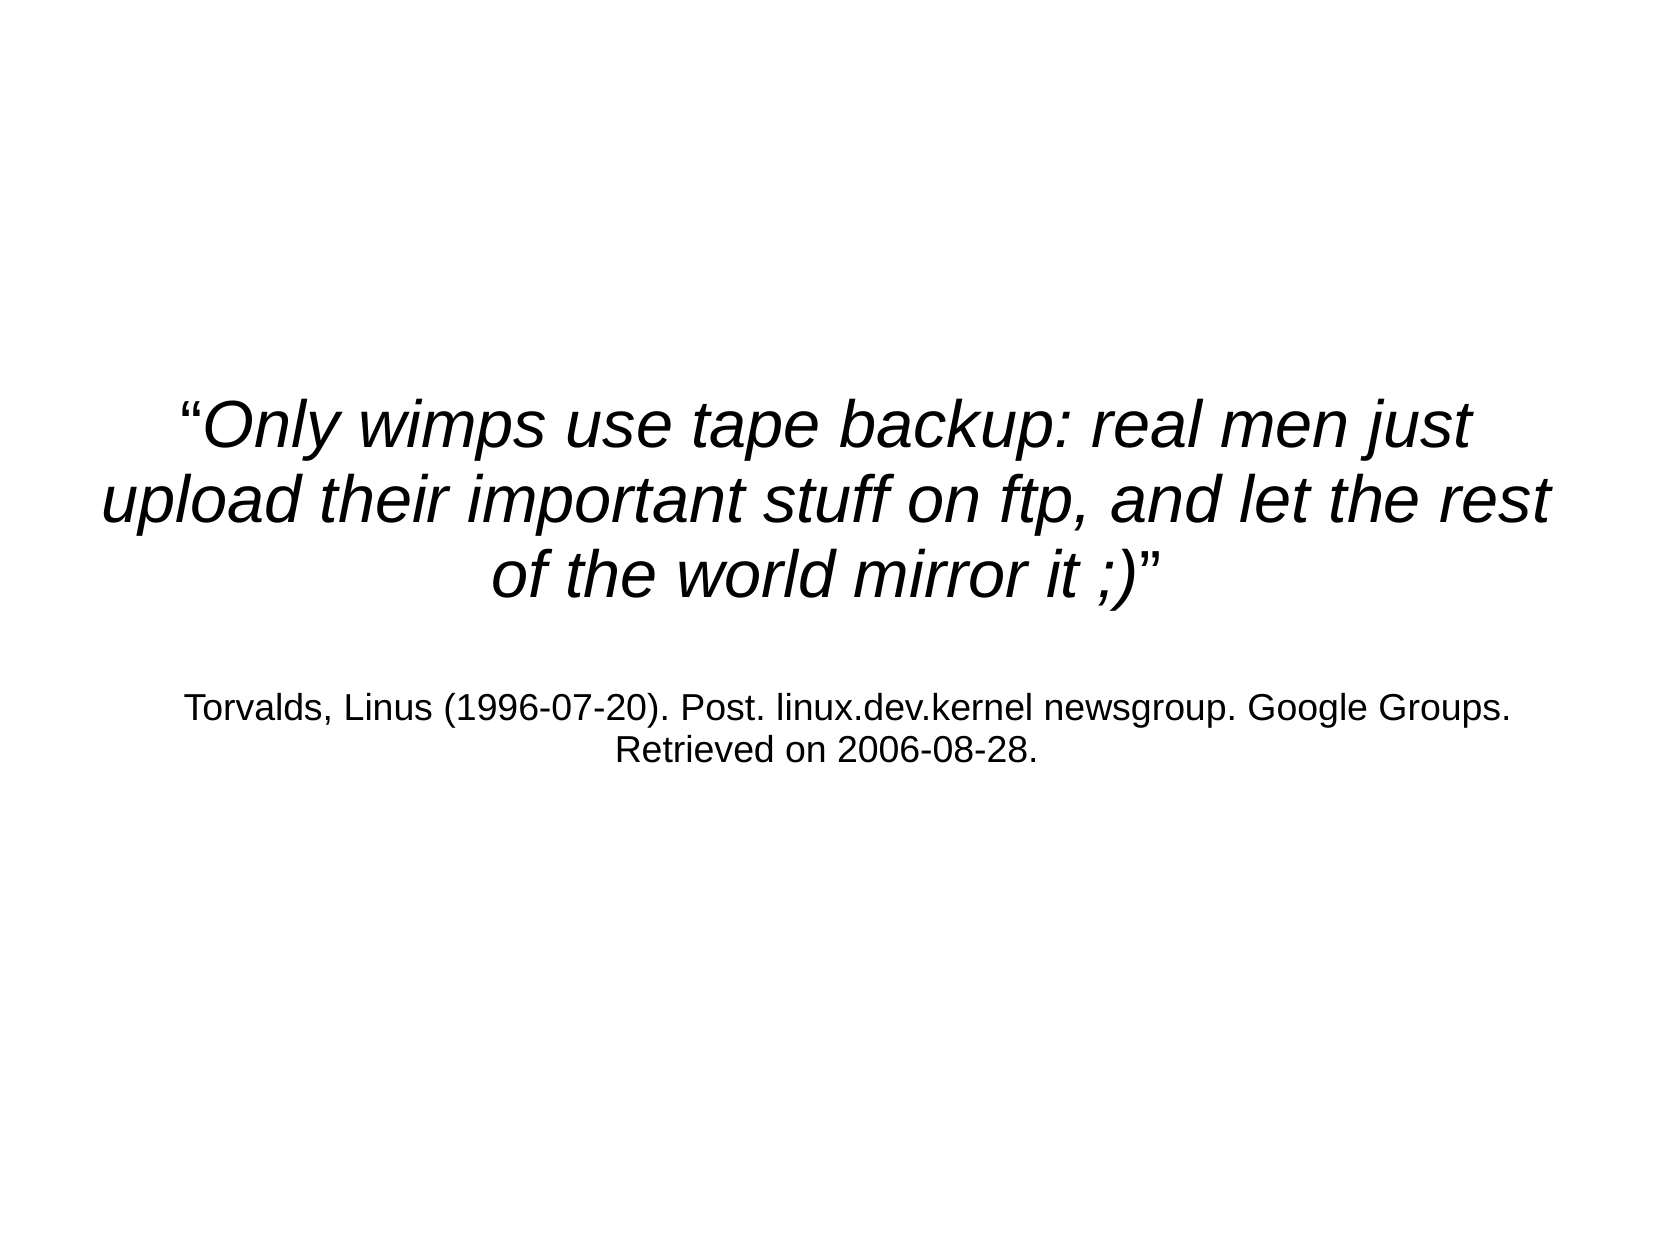

# “Only wimps use tape backup: real men just upload their important stuff on ftp, and let the rest of the world mirror it ;)”
 Torvalds, Linus (1996-07-20). Post. linux.dev.kernel newsgroup. Google Groups. Retrieved on 2006-08-28.